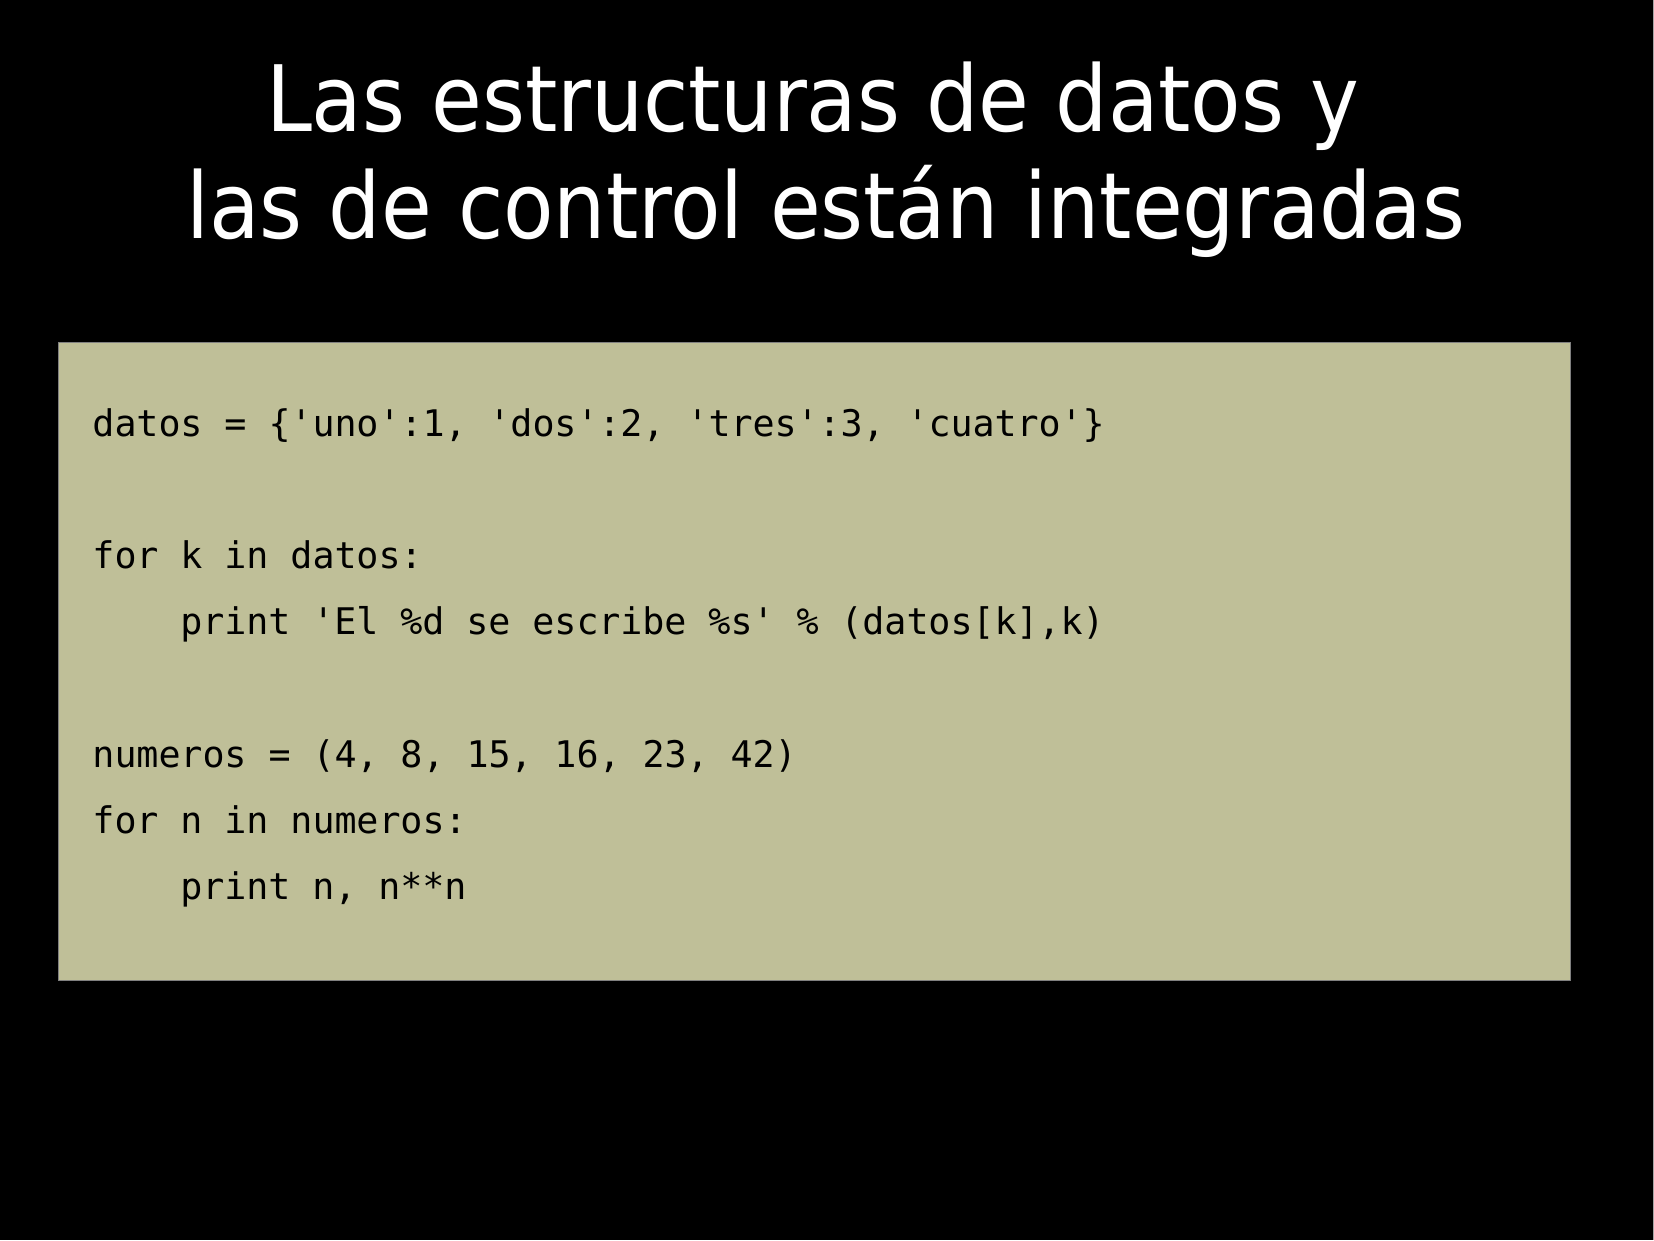

# Las estructuras de datos y las de control están integradas
datos = {'uno':1, 'dos':2, 'tres':3, 'cuatro'}
for k in datos:
 print 'El %d se escribe %s' % (datos[k],k)
numeros = (4, 8, 15, 16, 23, 42)
for n in numeros:
 print n, n**n